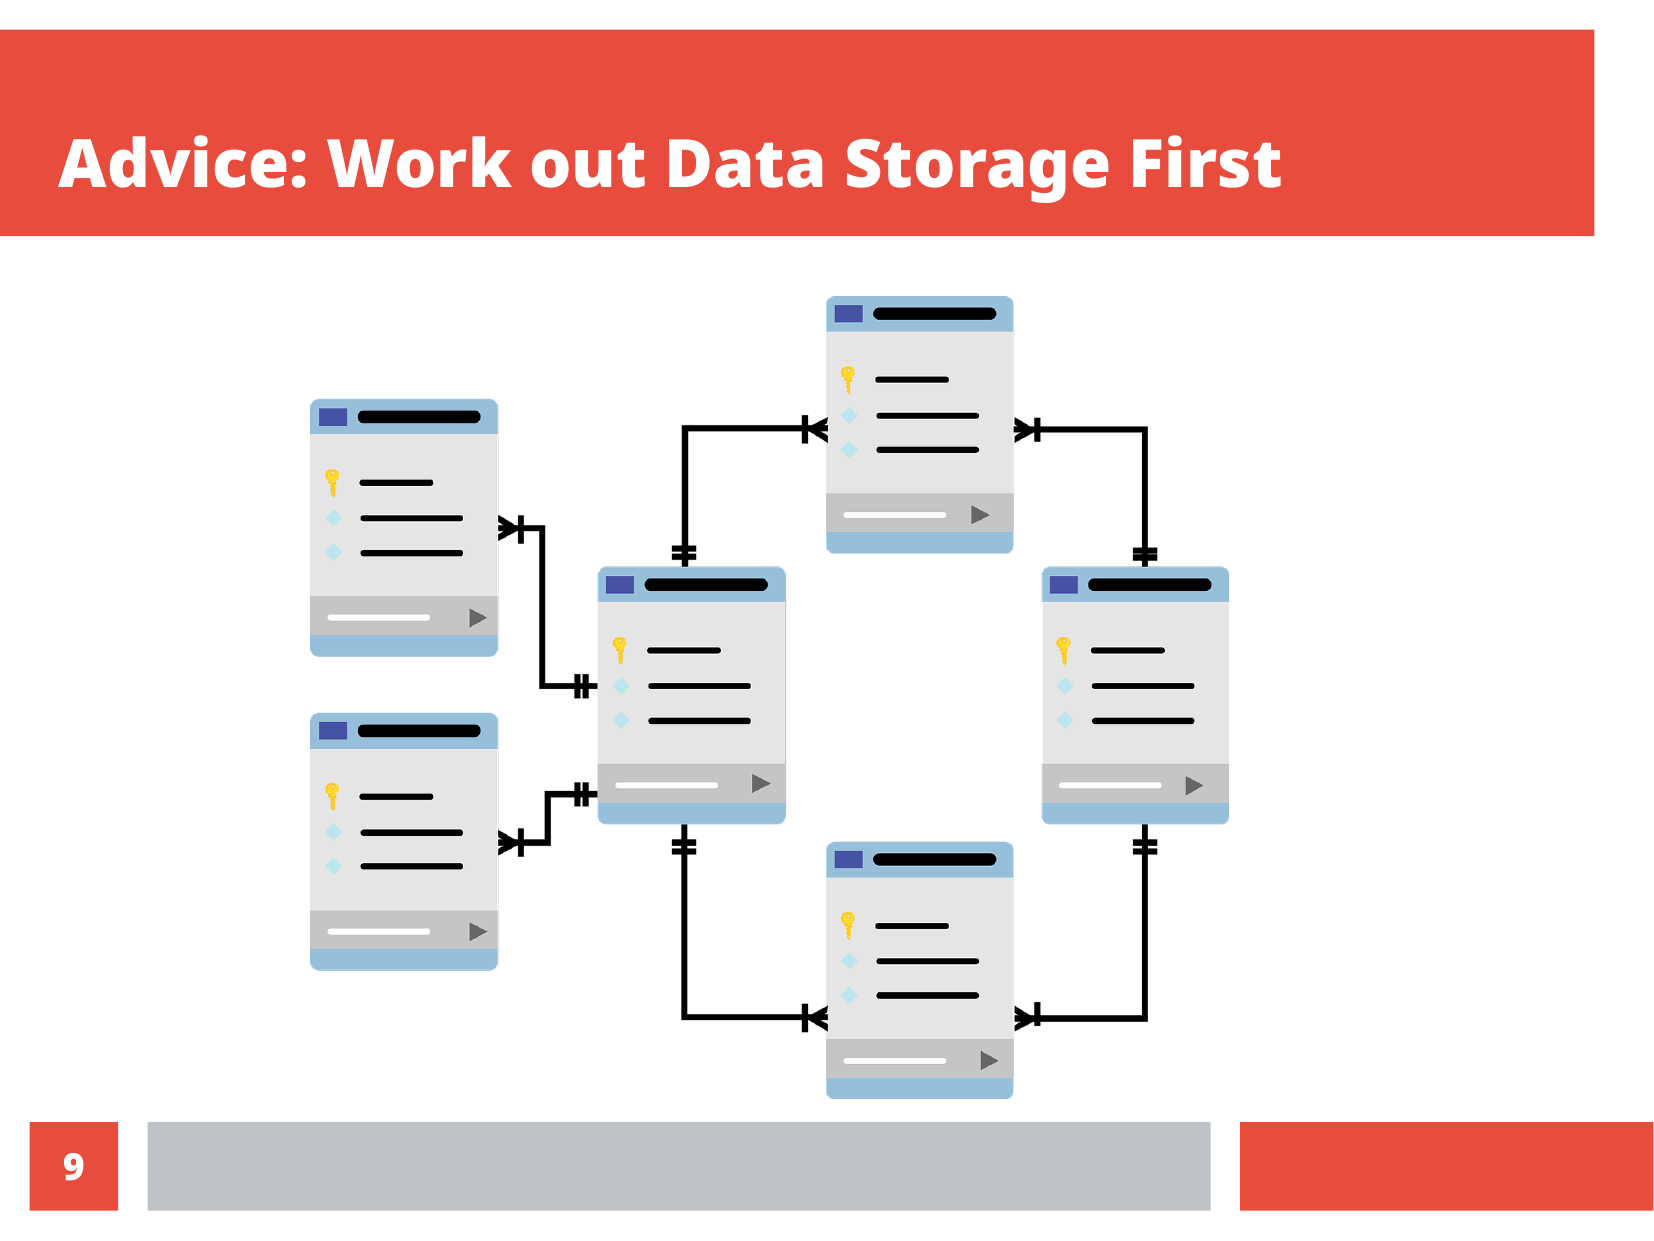

# Advice: Work out Data Storage First
9